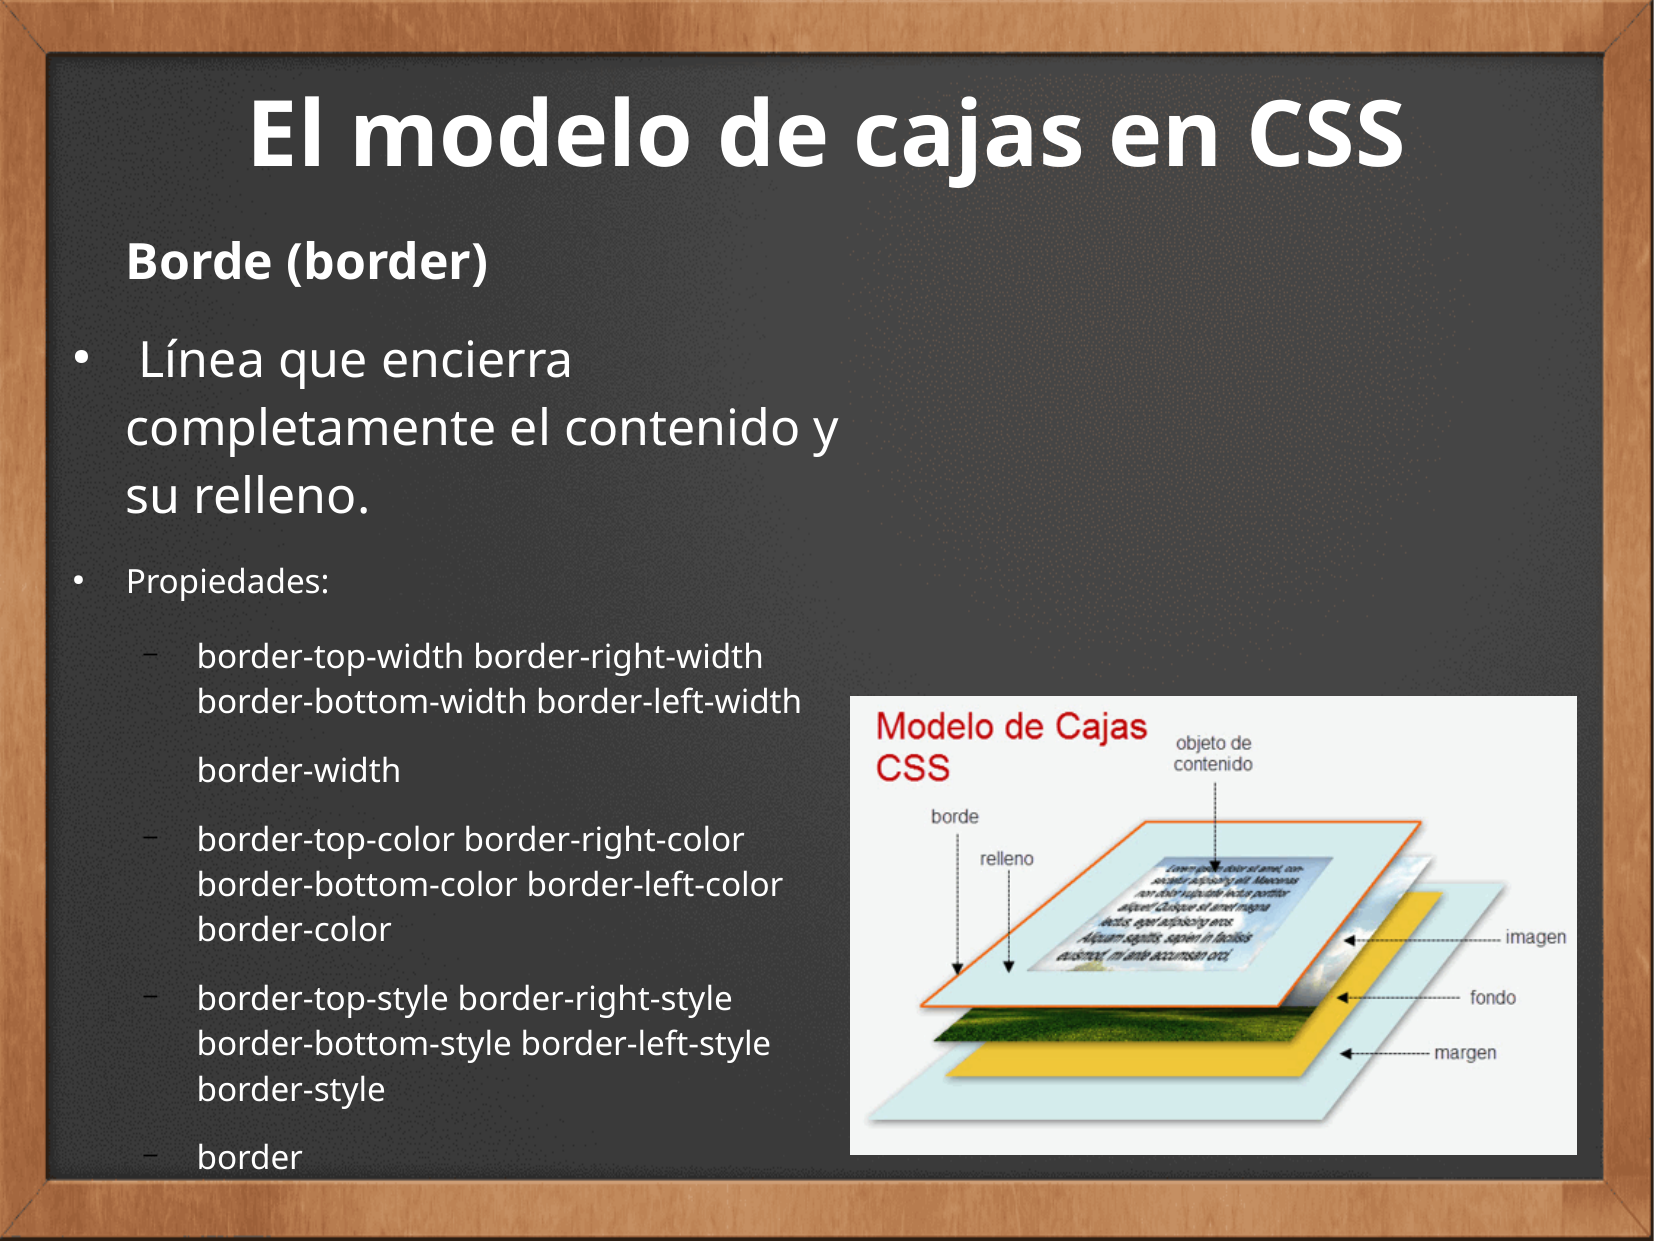

El modelo de cajas en CSS
# Borde (border)
 Línea que encierra completamente el contenido y su relleno.
Propiedades:
border-top-width border-right-width border-bottom-width border-left-width
border-width
border-top-color border-right-color border-bottom-color border-left-color border-color
border-top-style border-right-style border-bottom-style border-left-style border-style
border